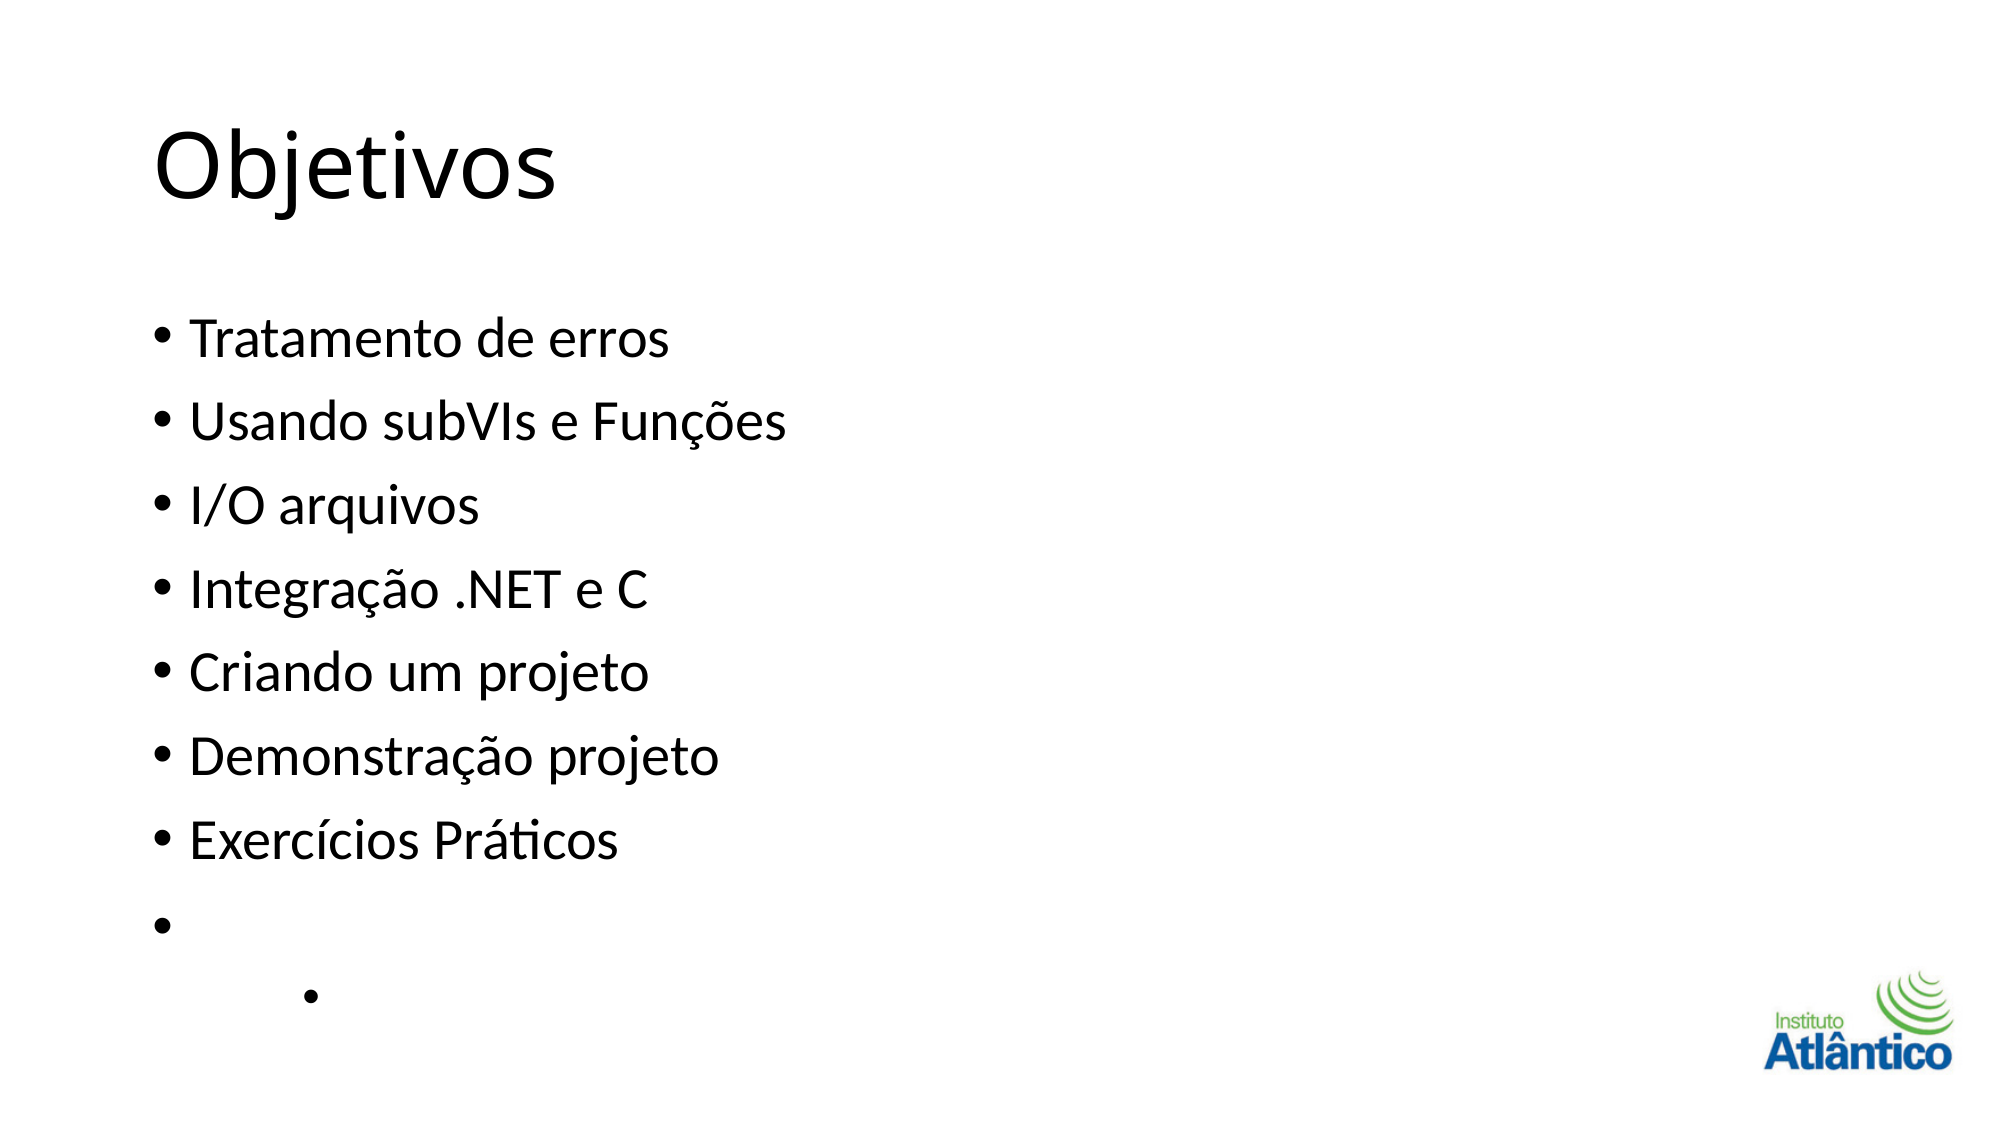

# Objetivos
Tratamento de erros
Usando subVIs e Funções
I/O arquivos
Integração .NET e C
Criando um projeto
Demonstração projeto
Exercícios Práticos